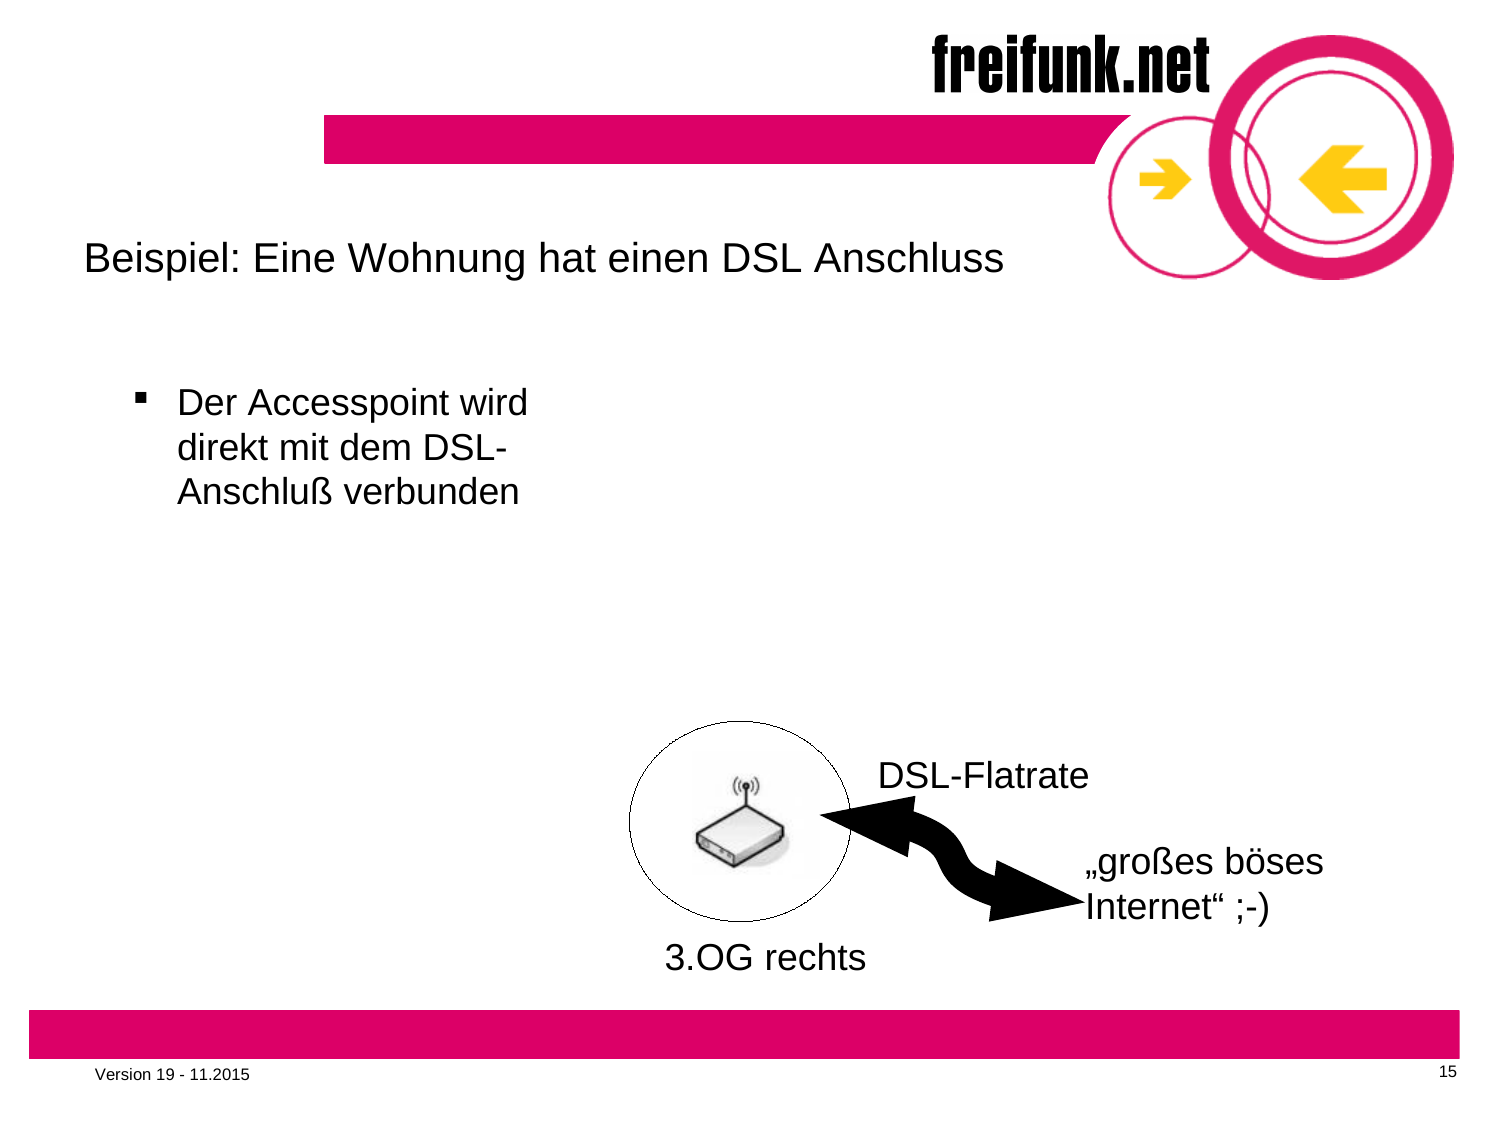

Beispiel: Eine Wohnung hat einen DSL Anschluss
Der Accesspoint wird direkt mit dem DSL-Anschluß verbunden
DSL-Flatrate
„großes böses
Internet“ ;-)
3.OG rechts
15
Version 19 - 11.2015